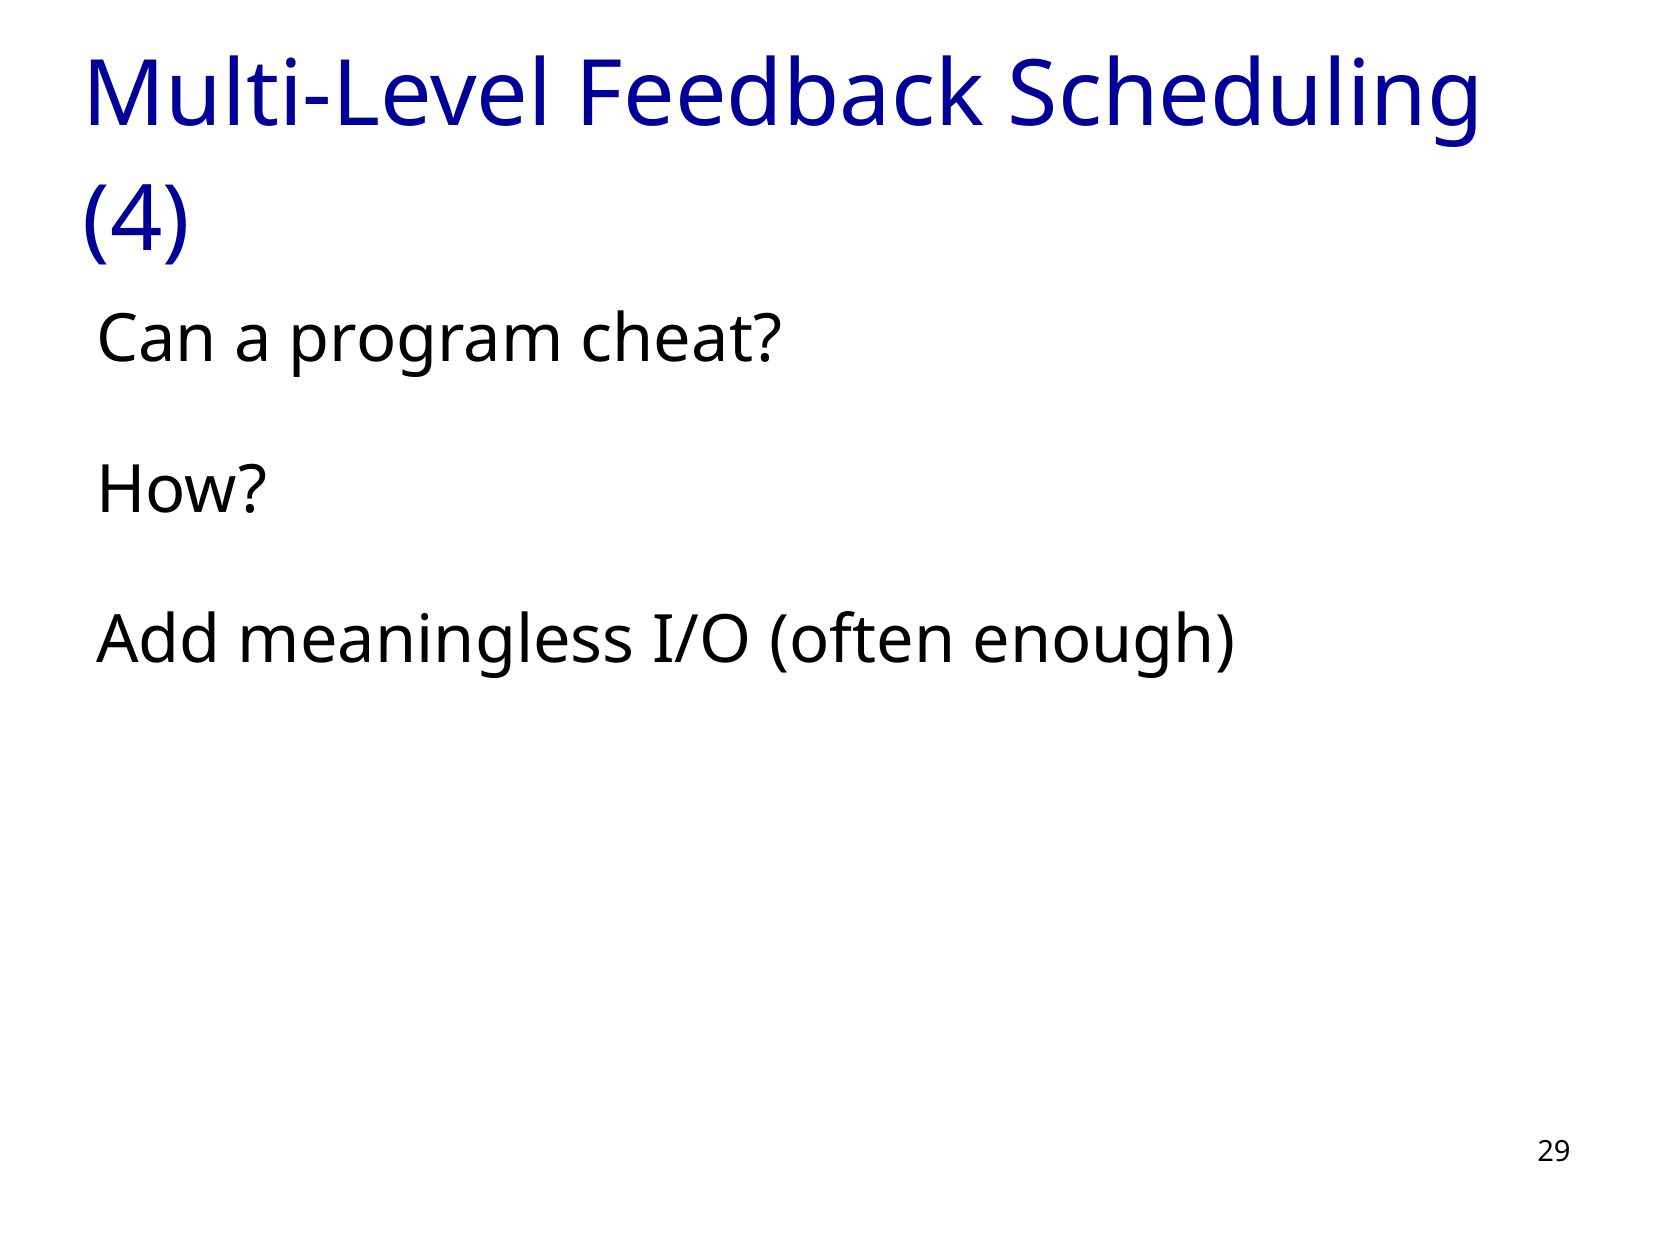

# Multi-Level Feedback Scheduling (4)
Can a program cheat?
How?
Add meaningless I/O (often enough)
29